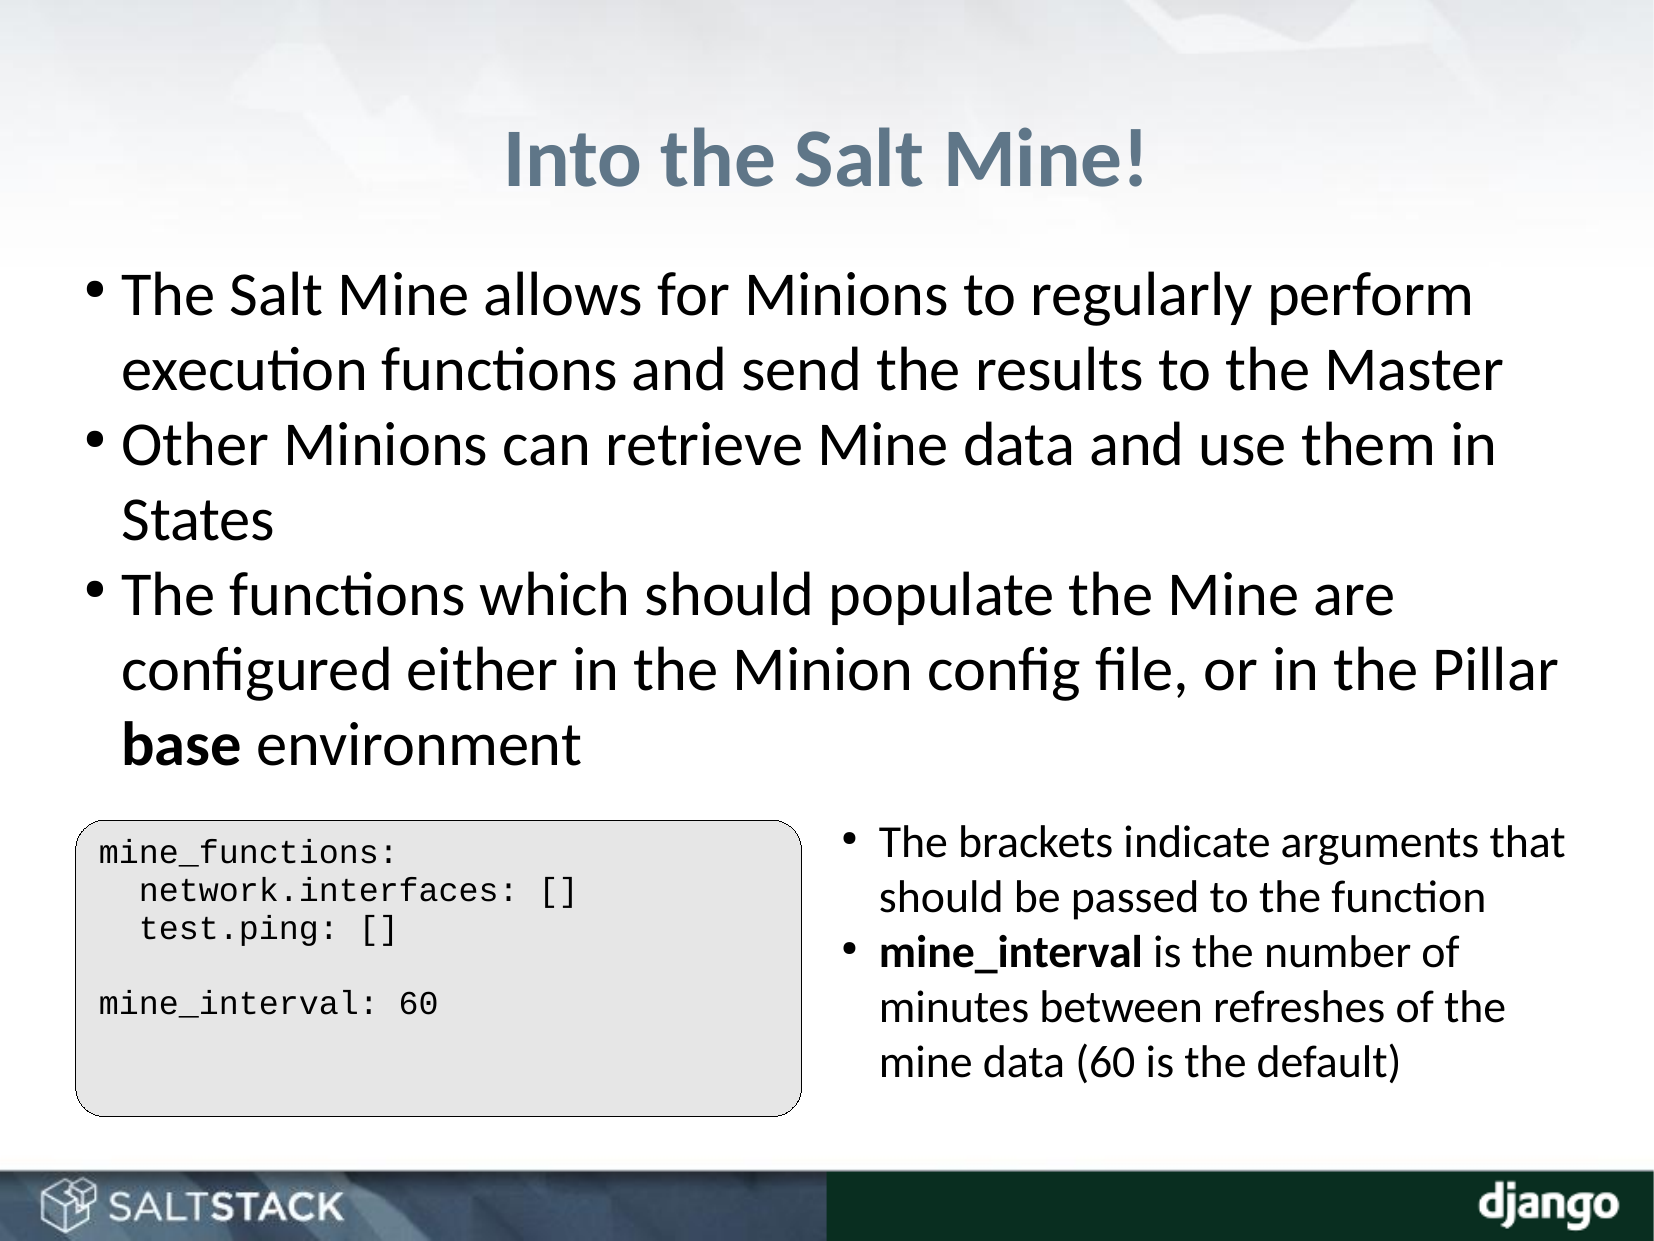

Into the Salt Mine!
The Salt Mine allows for Minions to regularly perform execution functions and send the results to the Master
Other Minions can retrieve Mine data and use them in States
The functions which should populate the Mine are configured either in the Minion config file, or in the Pillar base environment
The brackets indicate arguments that should be passed to the function
mine_interval is the number of minutes between refreshes of the mine data (60 is the default)
mine_functions:
 network.interfaces: []
 test.ping: []
mine_interval: 60